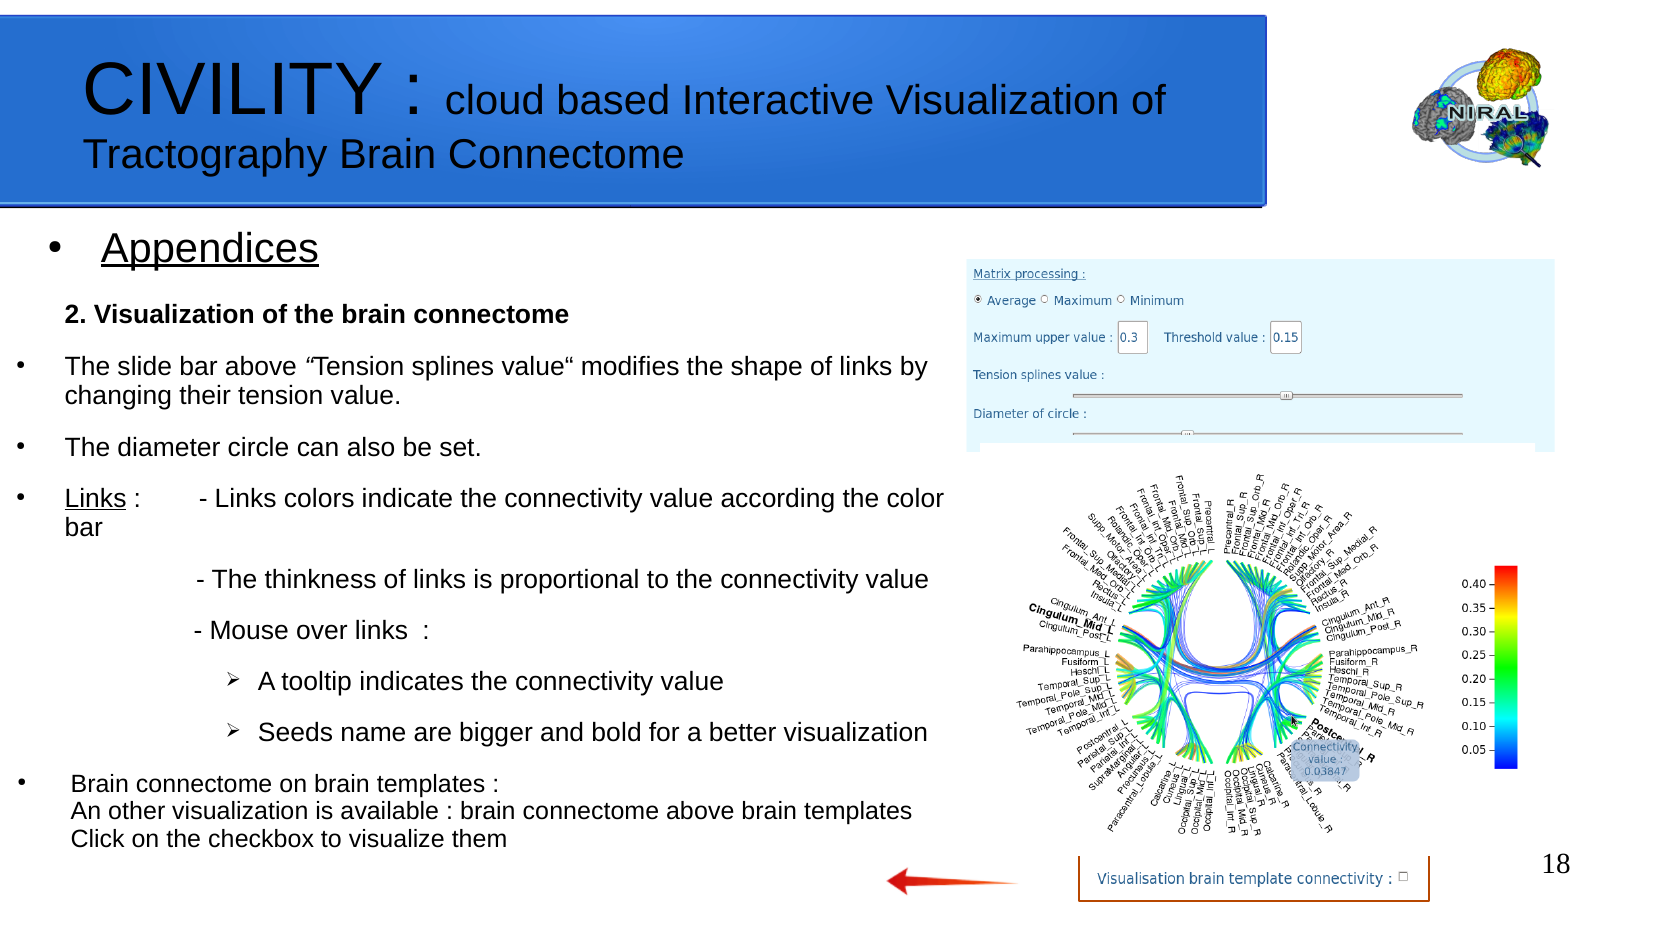

CIVILITY : cloud based Interactive Visualization of Tractography Brain Connectome
# Appendices
2. Visualization of the brain connectome
The slide bar above “Tension splines value“ modifies the shape of links by changing their tension value.
The diameter circle can also be set.
Links :	- Links colors indicate the connectivity value according the color bar
 	- The thinkness of links is proportional to the connectivity value
- Mouse over links :
A tooltip indicates the connectivity value
Seeds name are bigger and bold for a better visualization
Brain connectome on brain templates :
An other visualization is available : brain connectome above brain templates
Click on the checkbox to visualize them
18